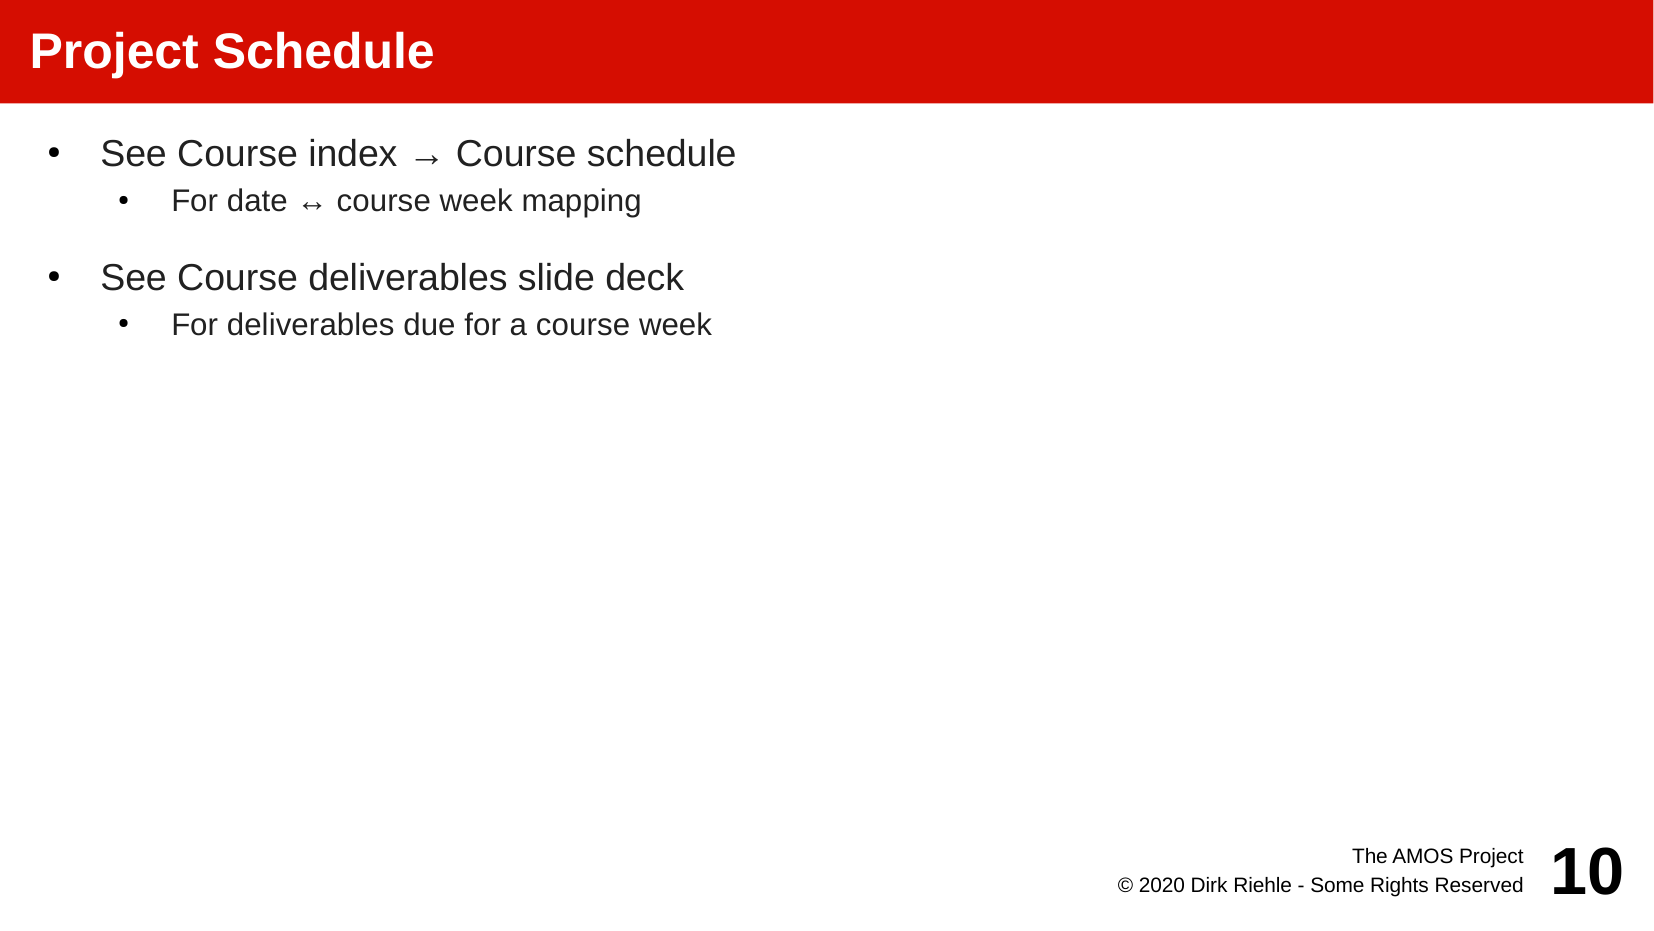

# Project Schedule
See Course index → Course schedule
For date ↔ course week mapping
See Course deliverables slide deck
For deliverables due for a course week
The AMOS Project
10
© 2020 Dirk Riehle - Some Rights Reserved